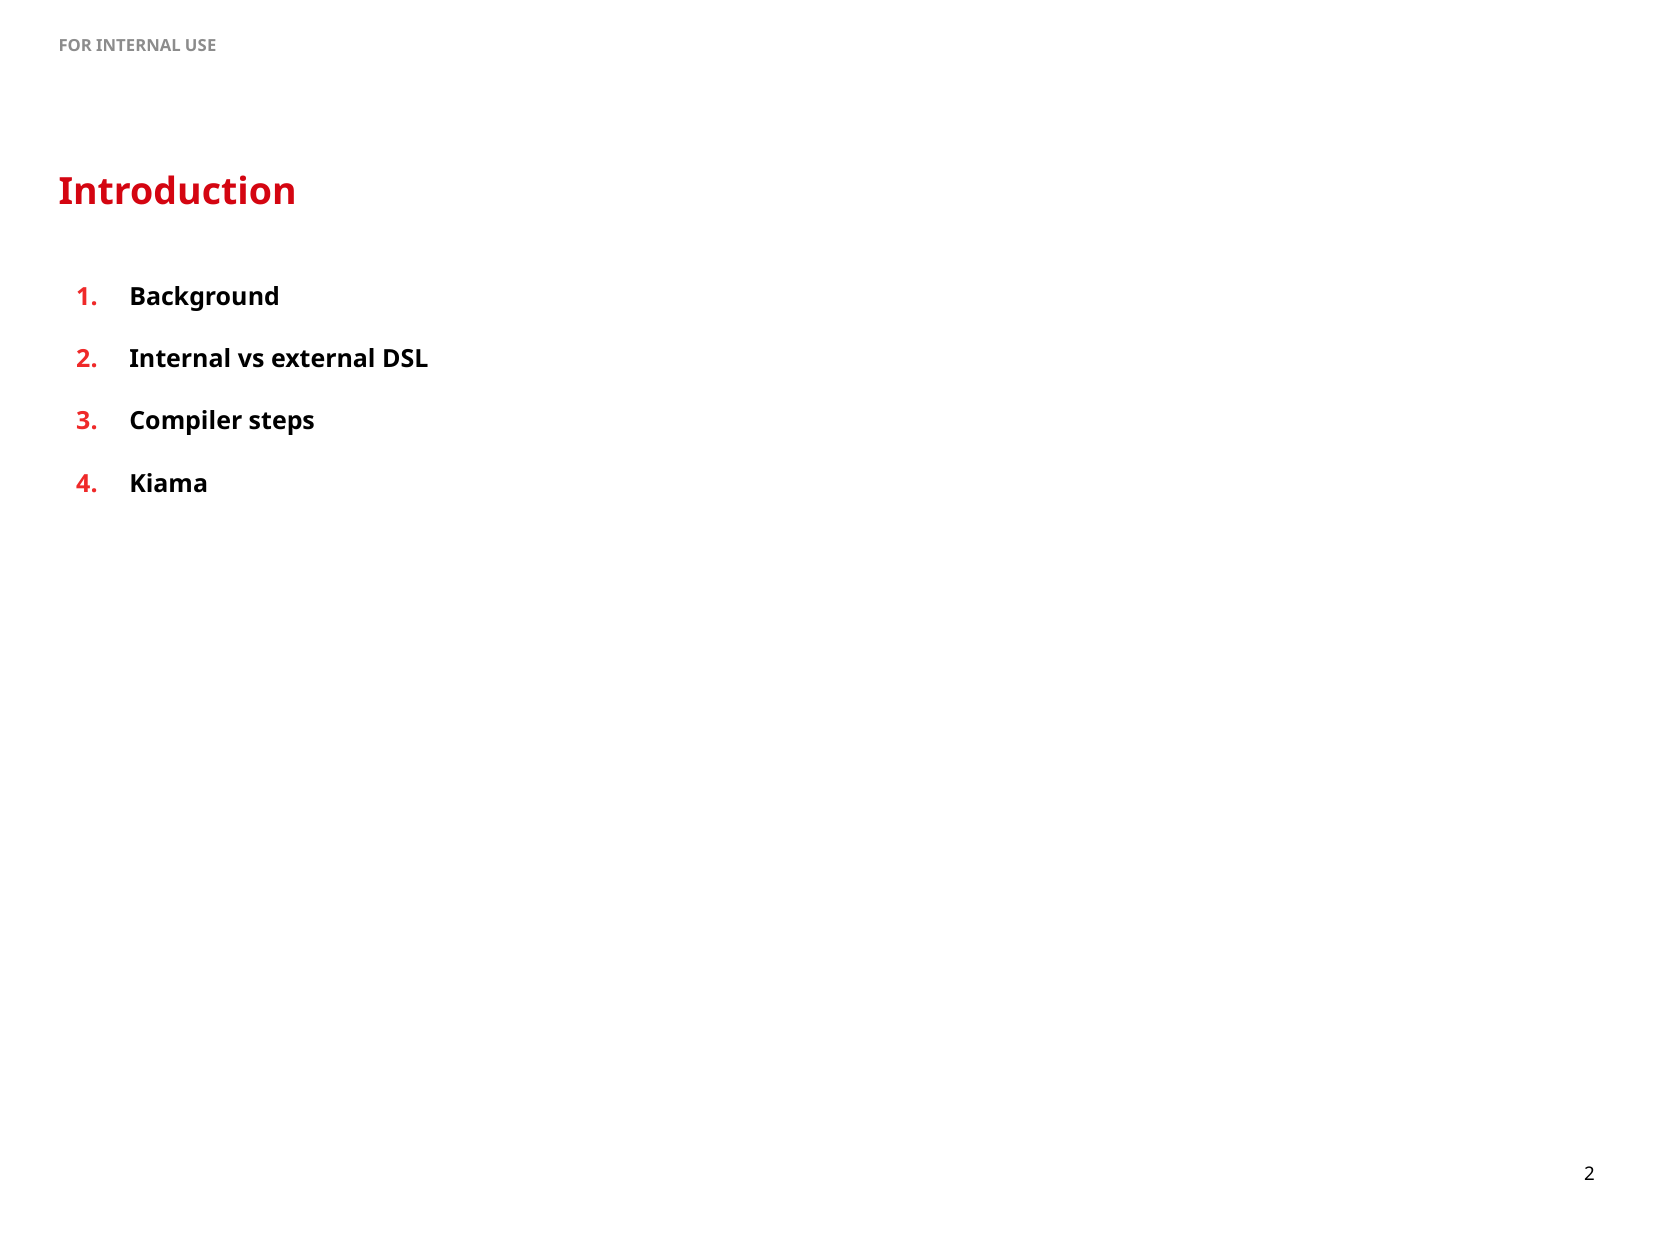

# Introduction
Background
Internal vs external DSL
Compiler steps
Kiama